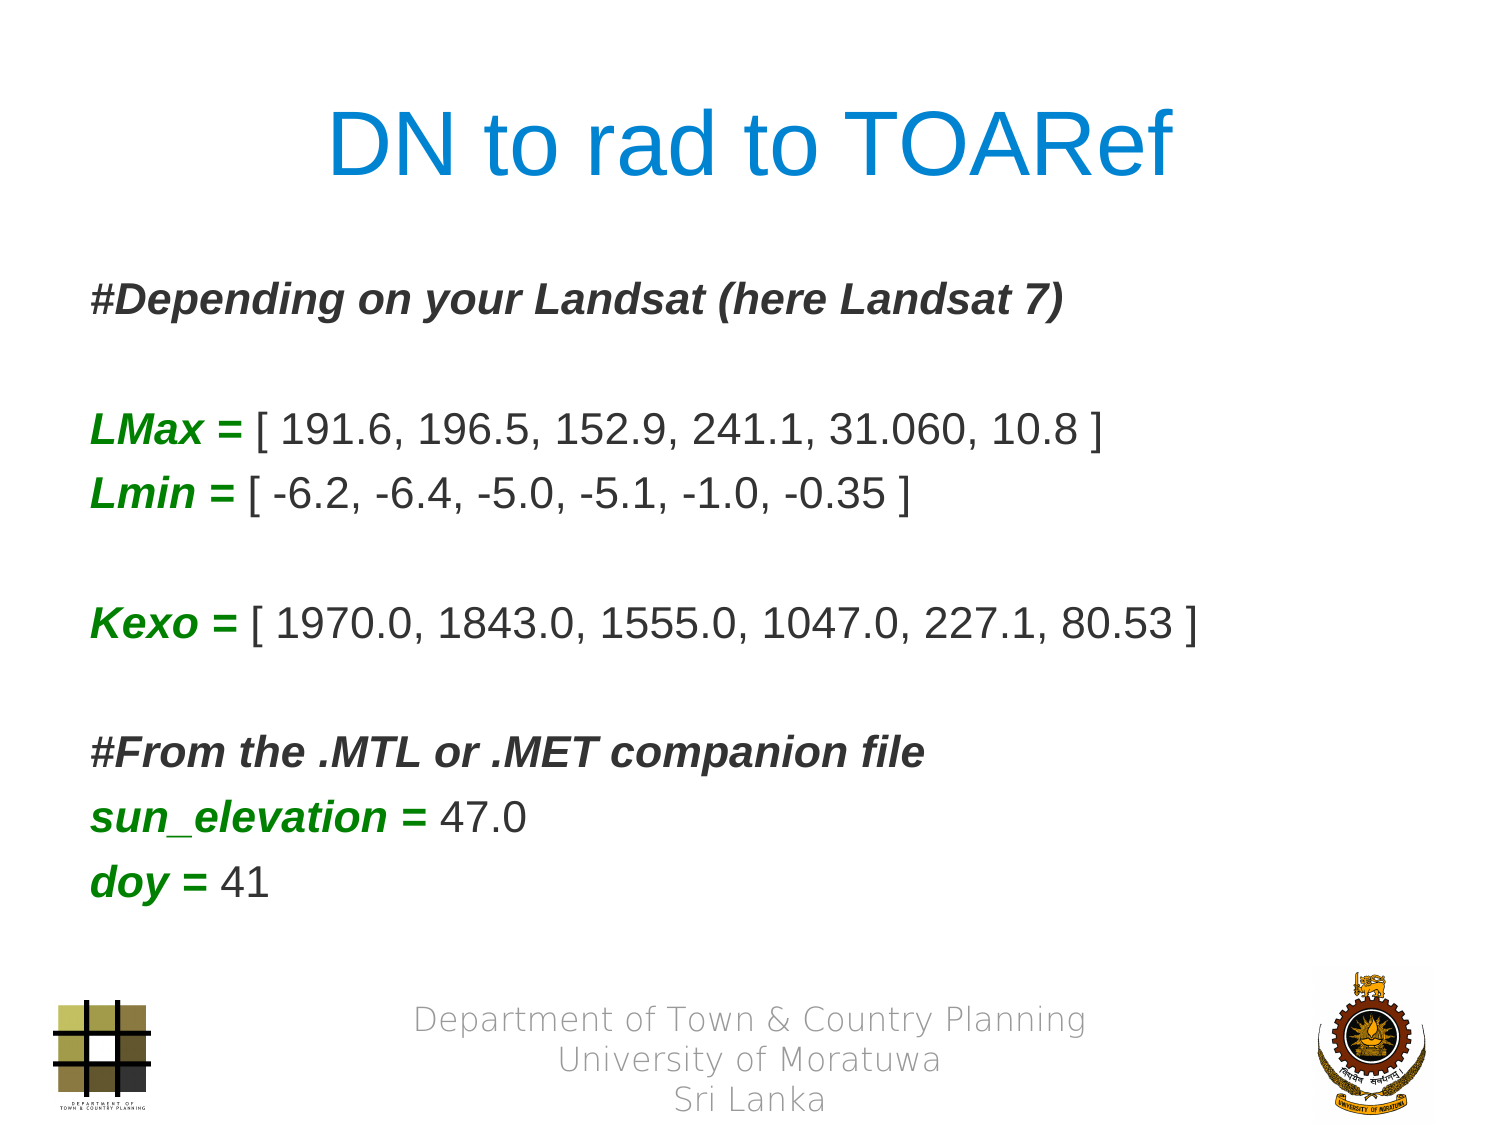

# DN to rad to TOARef
#Depending on your Landsat (here Landsat 7)
LMax = [ 191.6, 196.5, 152.9, 241.1, 31.060, 10.8 ]
Lmin = [ -6.2, -6.4, -5.0, -5.1, -1.0, -0.35 ]
Kexo = [ 1970.0, 1843.0, 1555.0, 1047.0, 227.1, 80.53 ]
#From the .MTL or .MET companion file
sun_elevation = 47.0
doy = 41